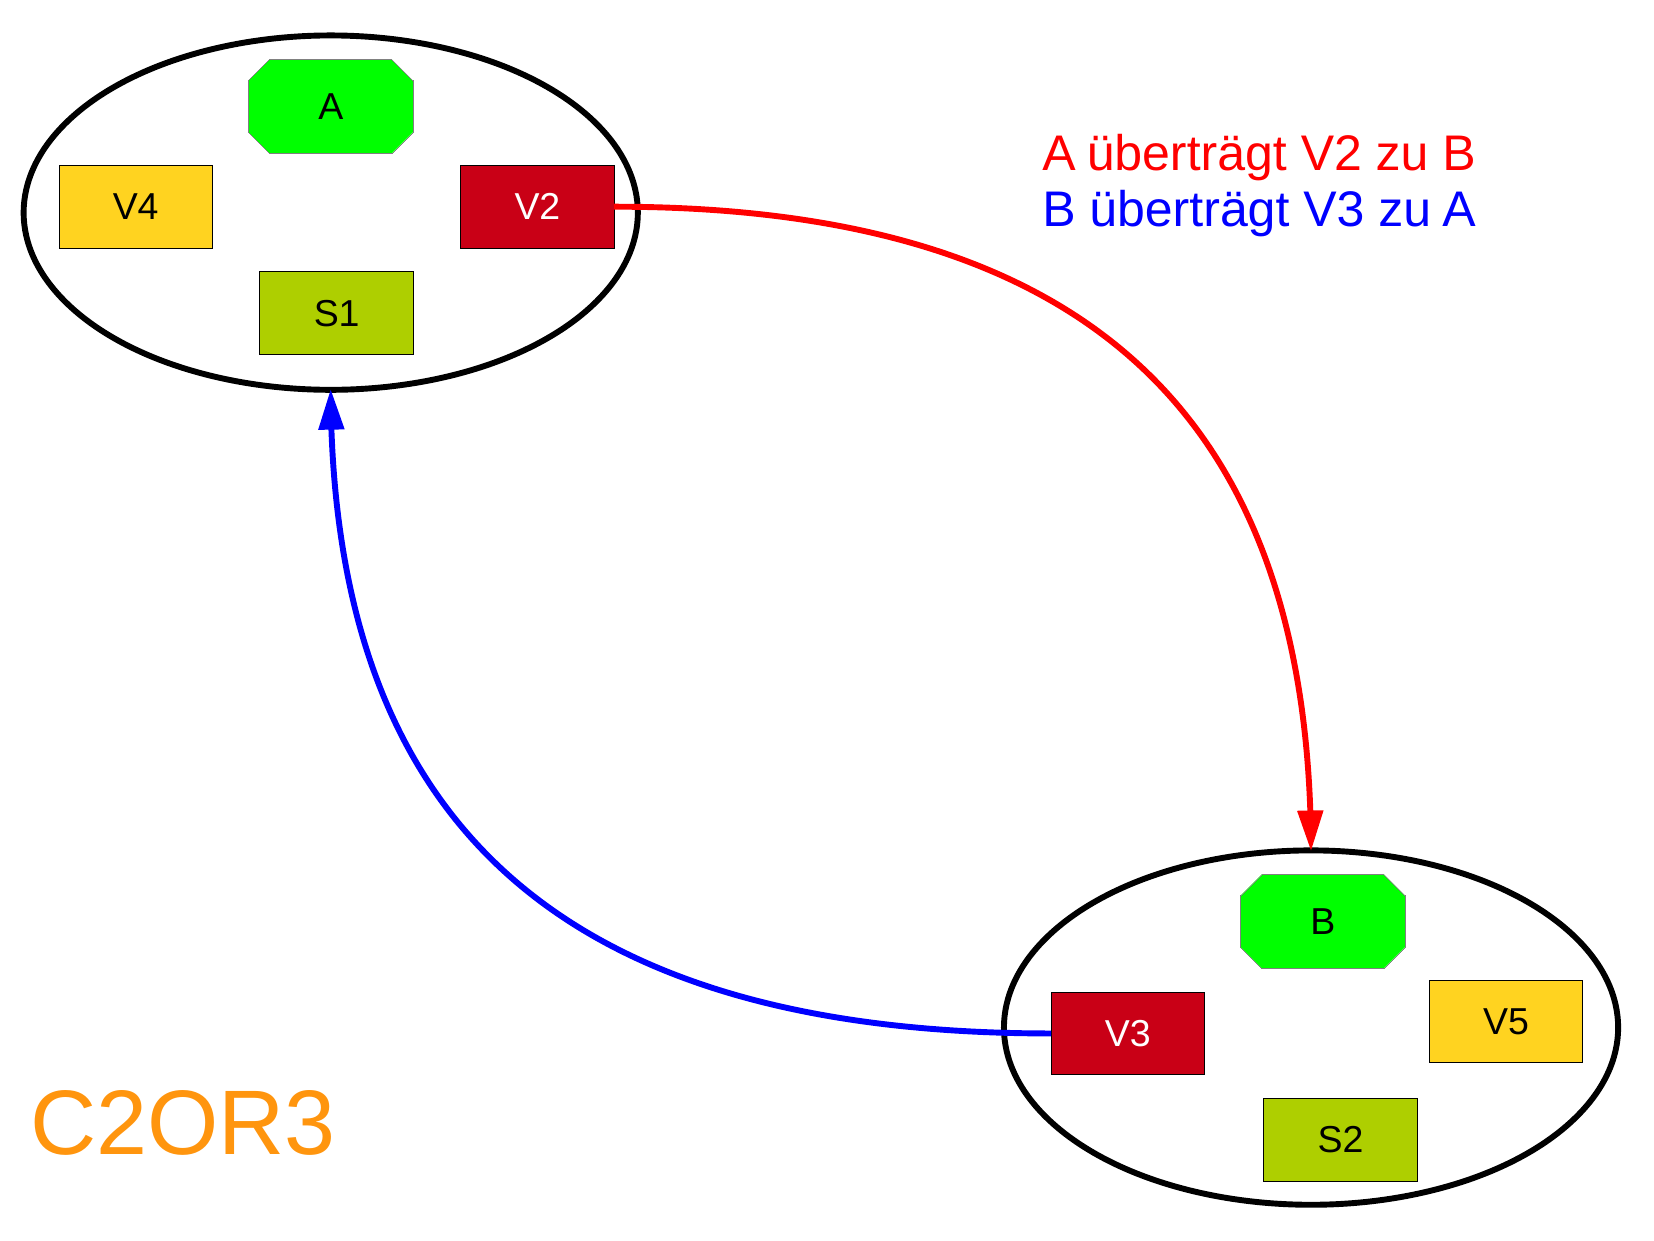

A
A überträgt V2 zu B
B überträgt V3 zu A
V4
V2
S1
B
V5
V3
C2OR3
S2